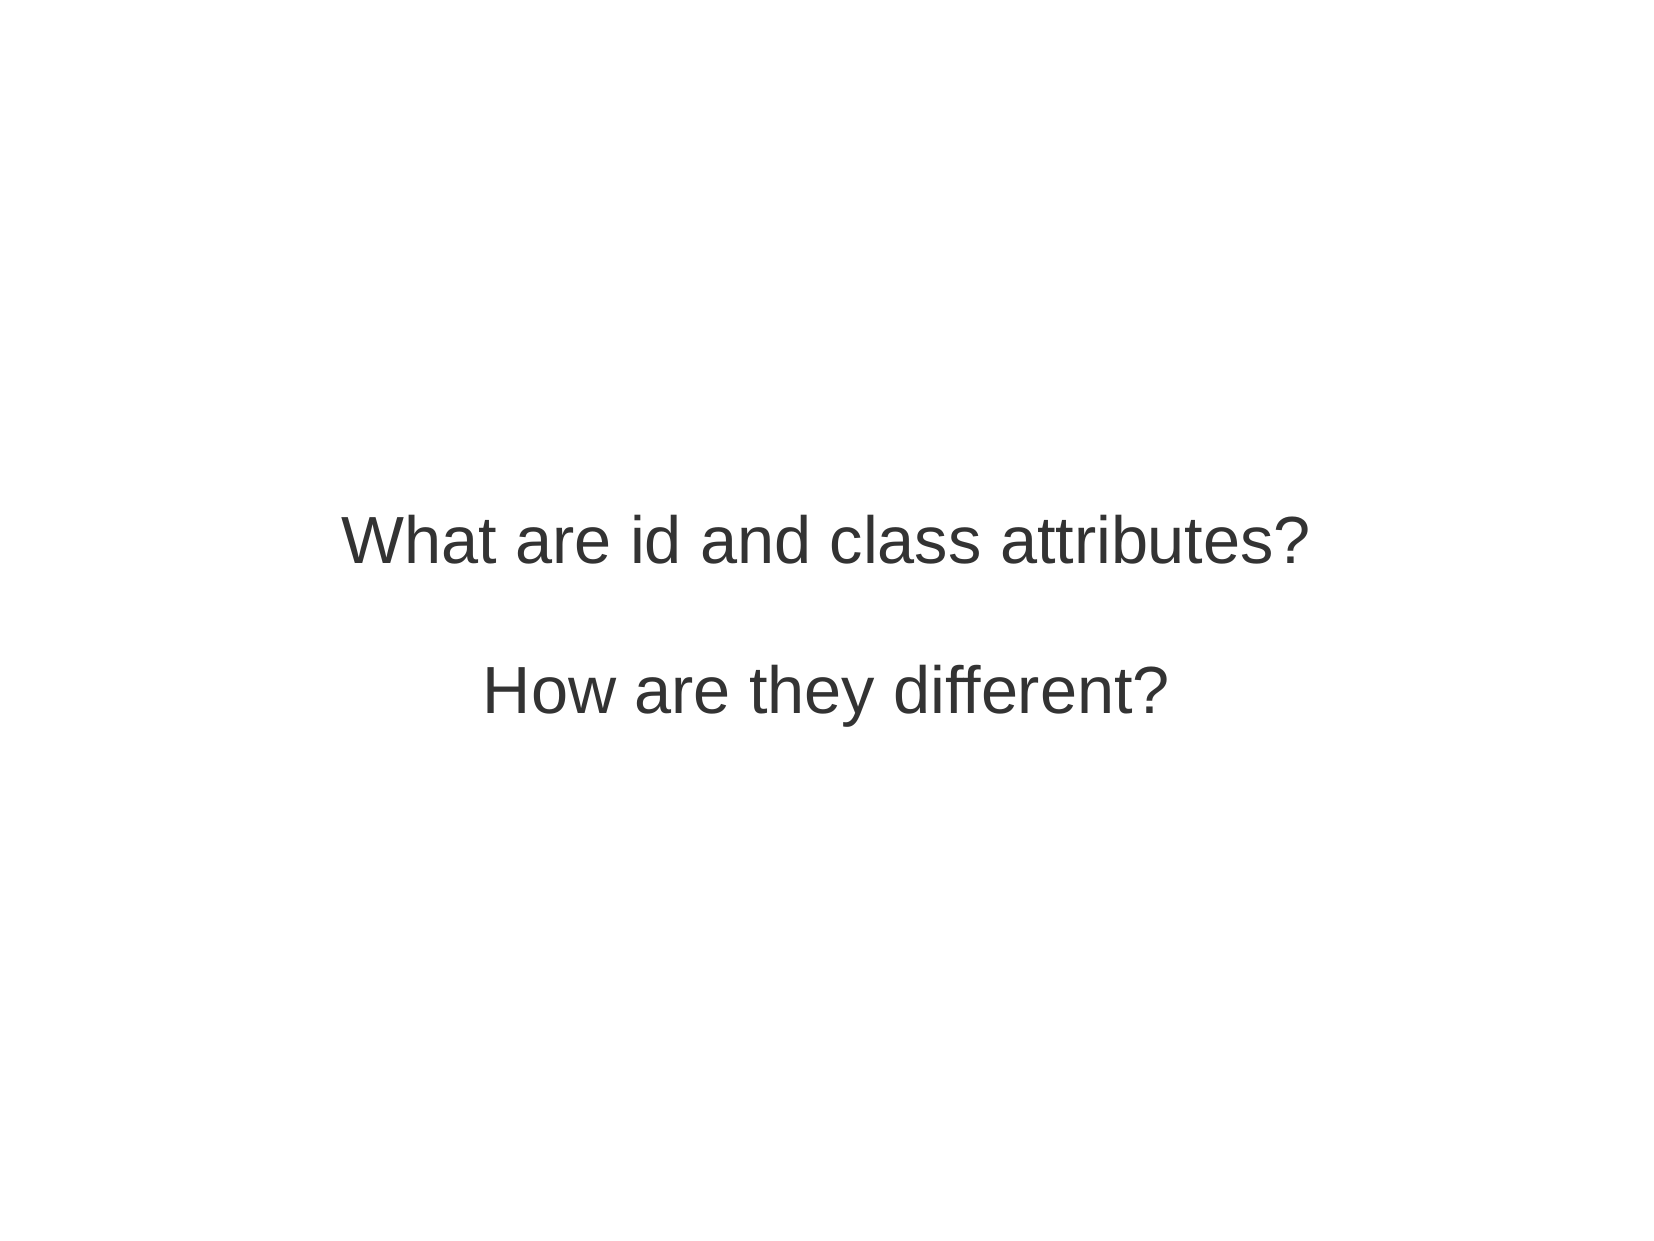

# What are id and class attributes?
How are they different?